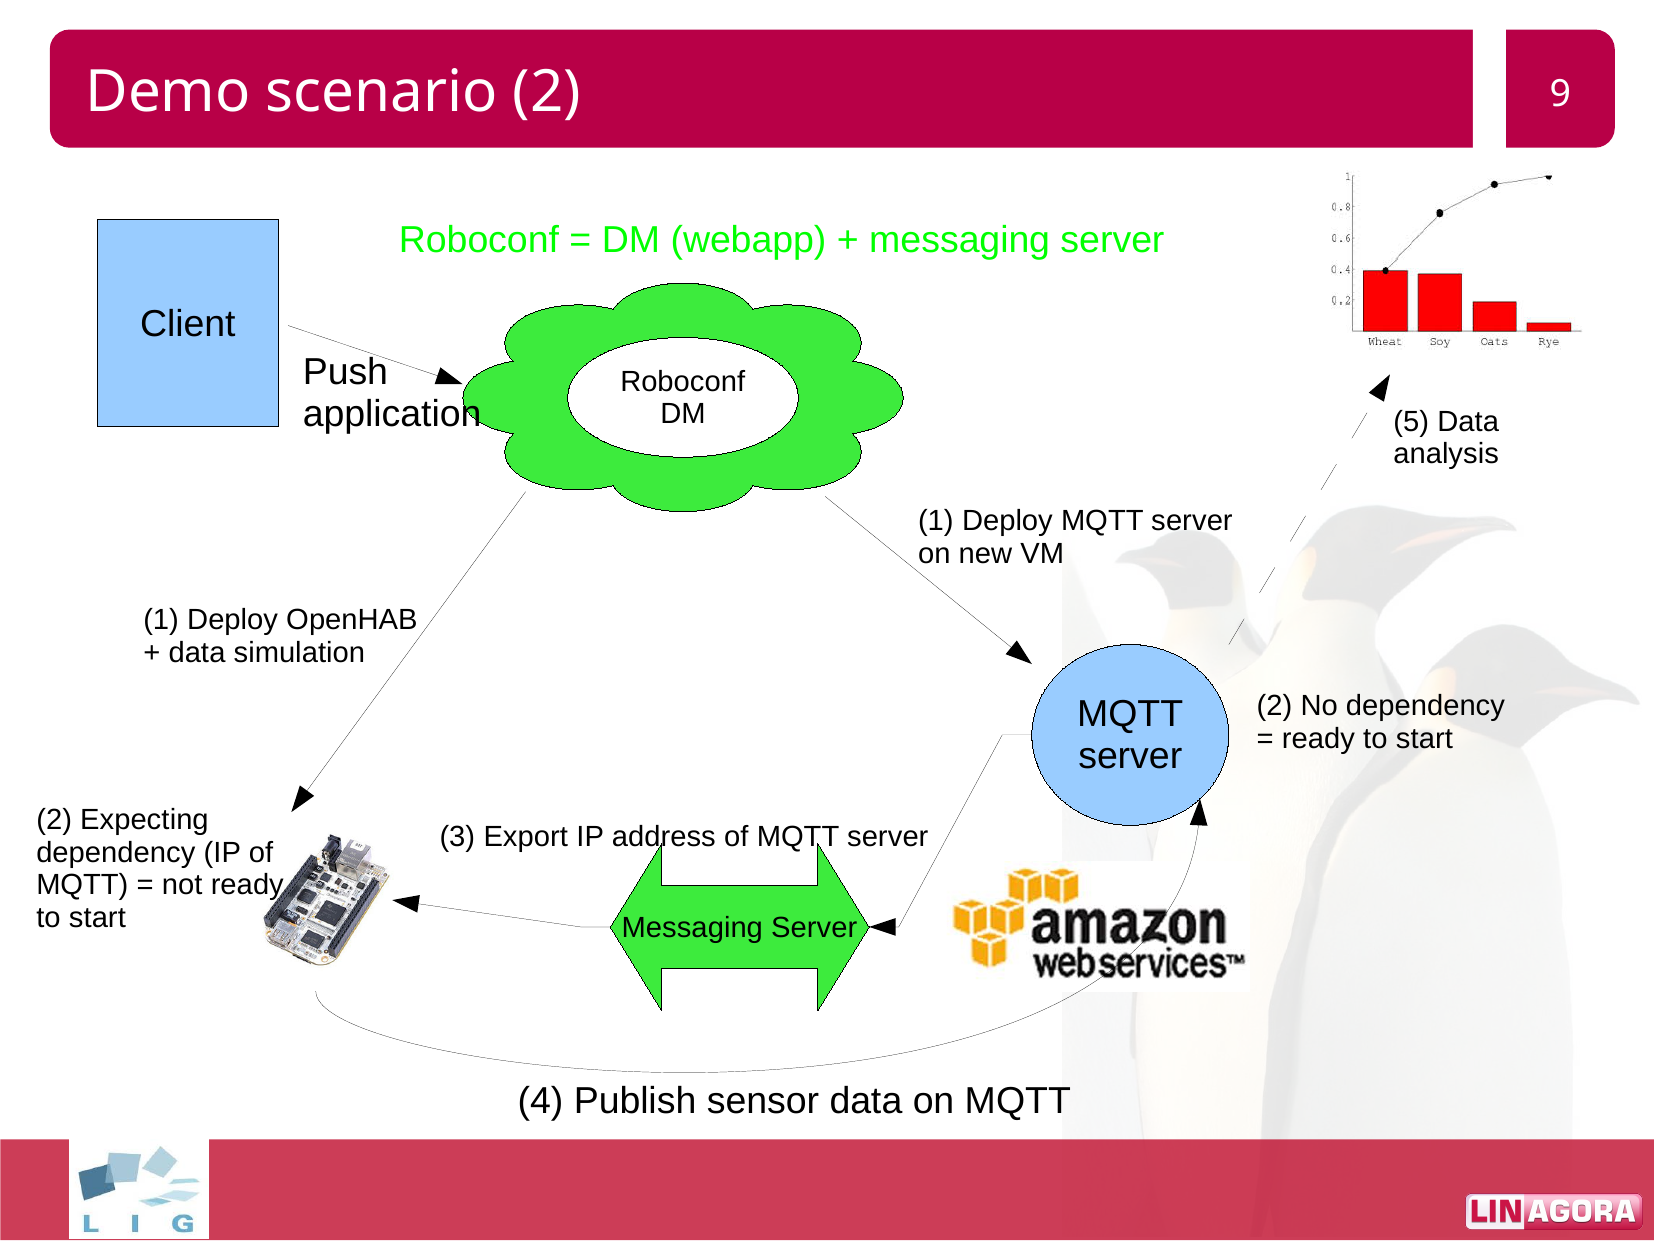

# Demo scenario (2)
Roboconf = DM (webapp) + messaging server
Client
Roboconf
DM
Push
application
(5) Data
analysis
(1) Deploy MQTT server
on new VM
(1) Deploy OpenHAB
+ data simulation
MQTT
server
(2) No dependency
= ready to start
(2) Expecting dependency (IP of MQTT) = not ready
to start
(3) Export IP address of MQTT server
Messaging Server
(4) Publish sensor data on MQTT